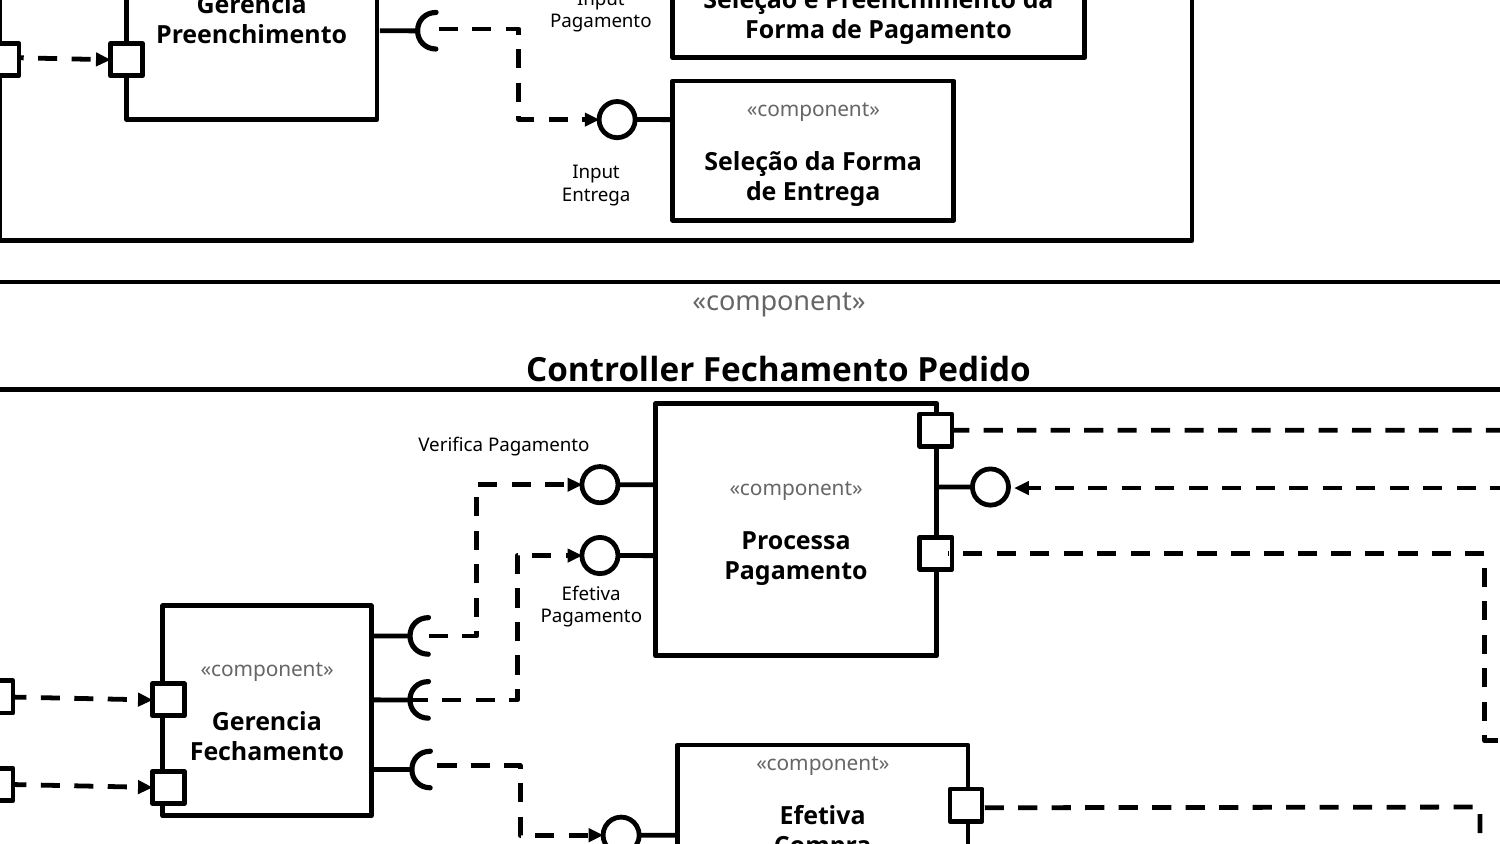

«component»
View Fechamento Pedido
«component»
Preenchimento de Endereço
Consulta
CEP
Input
Endereço
«component»
Gerencia
Preenchimento
«component»
Seleção e Preenchimento da Forma de Pagamento
Fecha
Pedido
Input
Pagamento
«component»
Seleção da Forma de Entrega
Dados
Pedido
Input
Entrega
«component»
Controller Fechamento Pedido
«component»
Processa
Pagamento
Verifica Pagamento
Consulta Crédito
Efetiva
Pagamento
«component»
Gerencia
Fechamento
Dados
Pedido
Posição Crédito
«component»
Efetiva
Compra
Efetua Pagamento
Fecha
Pedido
Fecha Compra
Efetiva
Compra